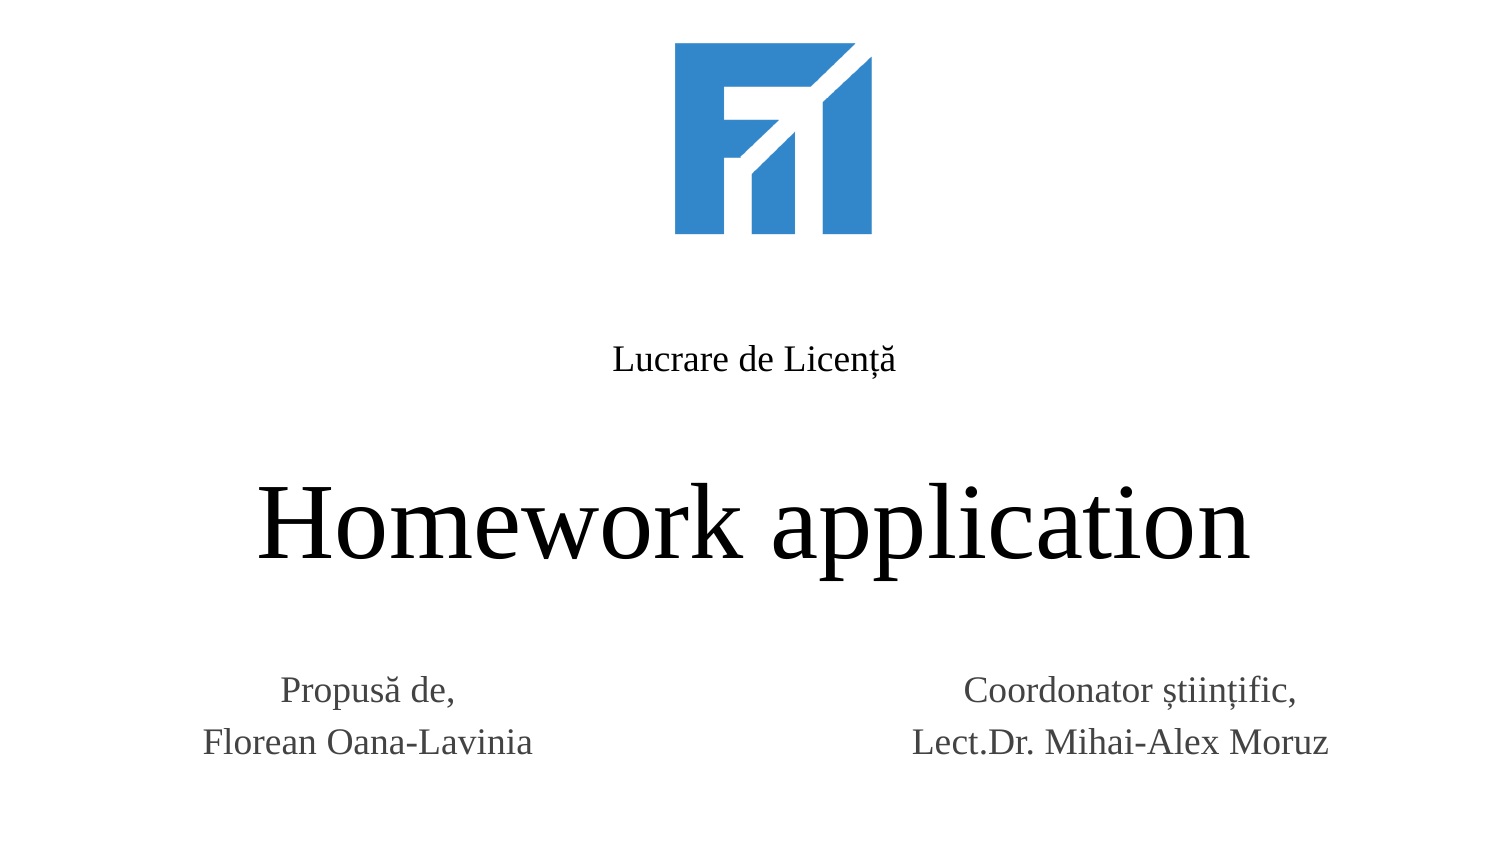

# Lucrare de Licență Homework application
 Propusă de,
Florean Oana-Lavinia
Coordonator științific,
Lect.Dr. Mihai-Alex Moruz